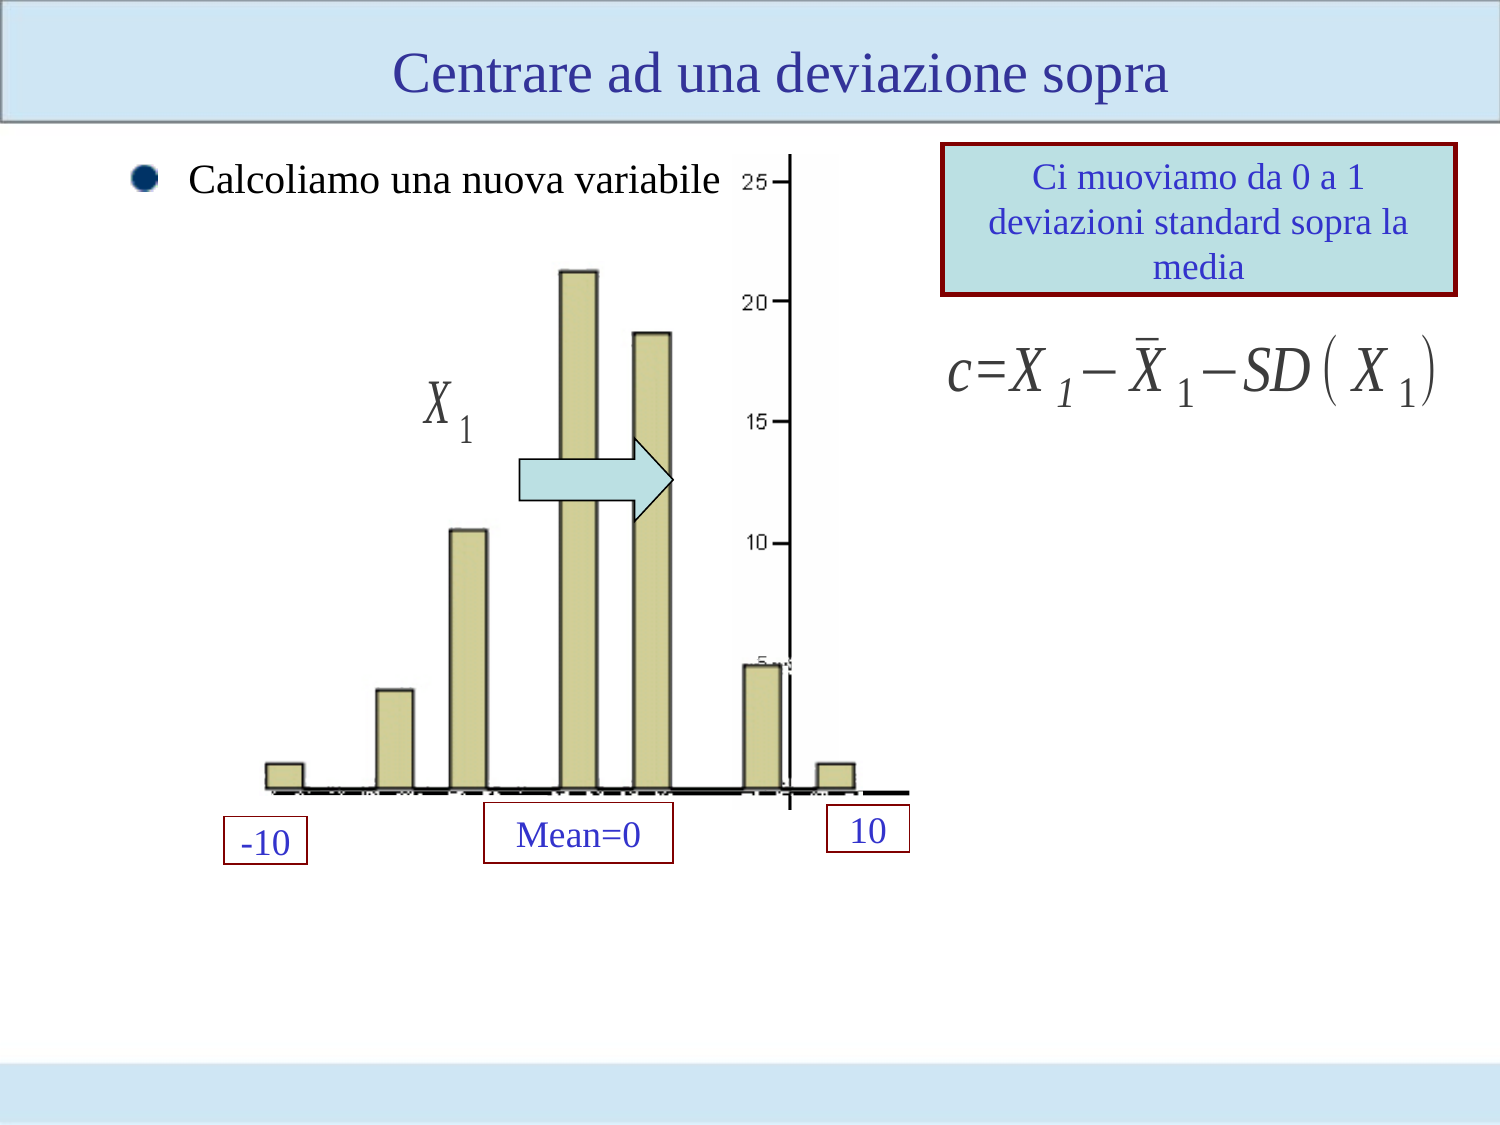

# Centrare ad una deviazione sopra
Calcoliamo una nuova variabile
Ci muoviamo da 0 a 1 deviazioni standard sopra la media
Mean=0
10
-10